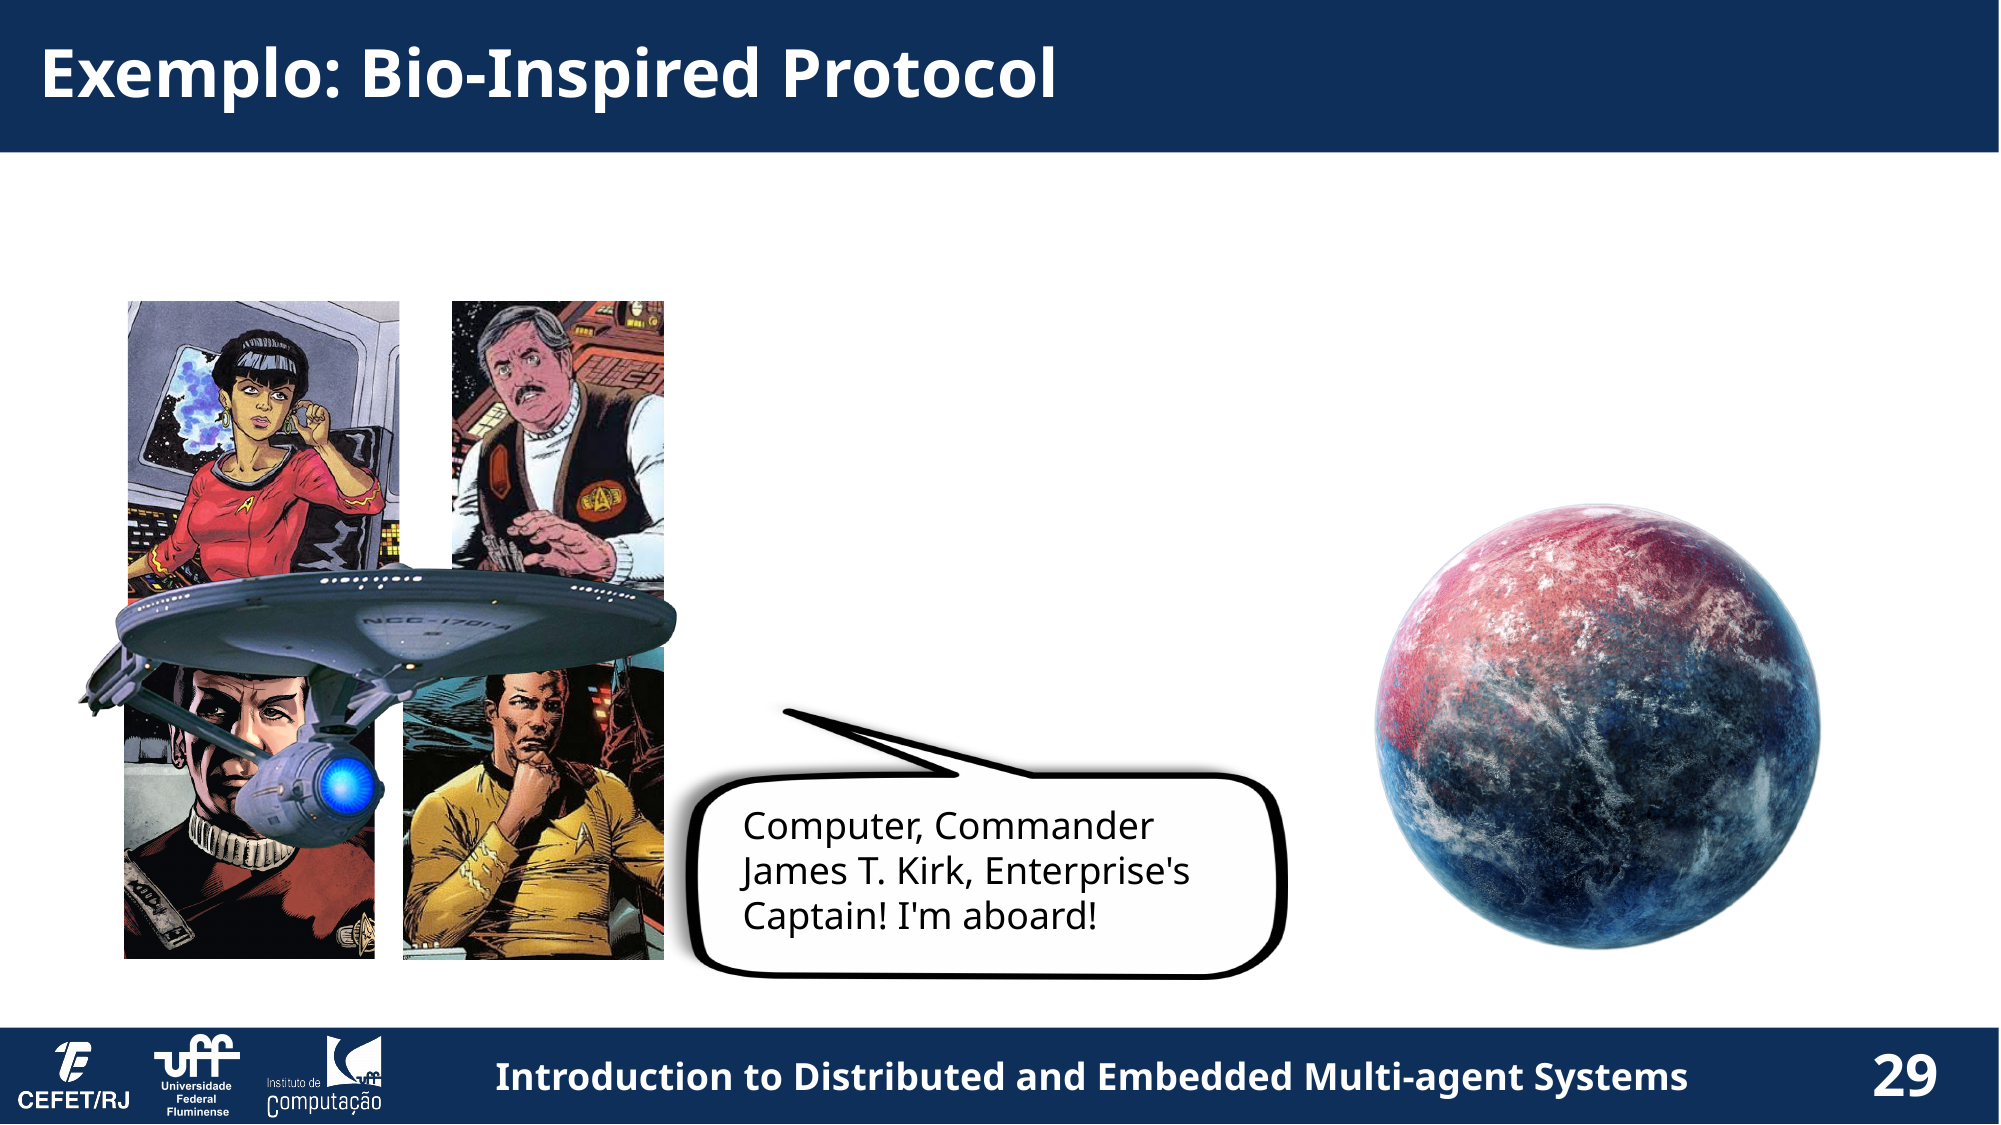

Exemplo: Bio-Inspired Protocol
Computer, Commander James T. Kirk, Enterprise's Captain! I'm aboard!